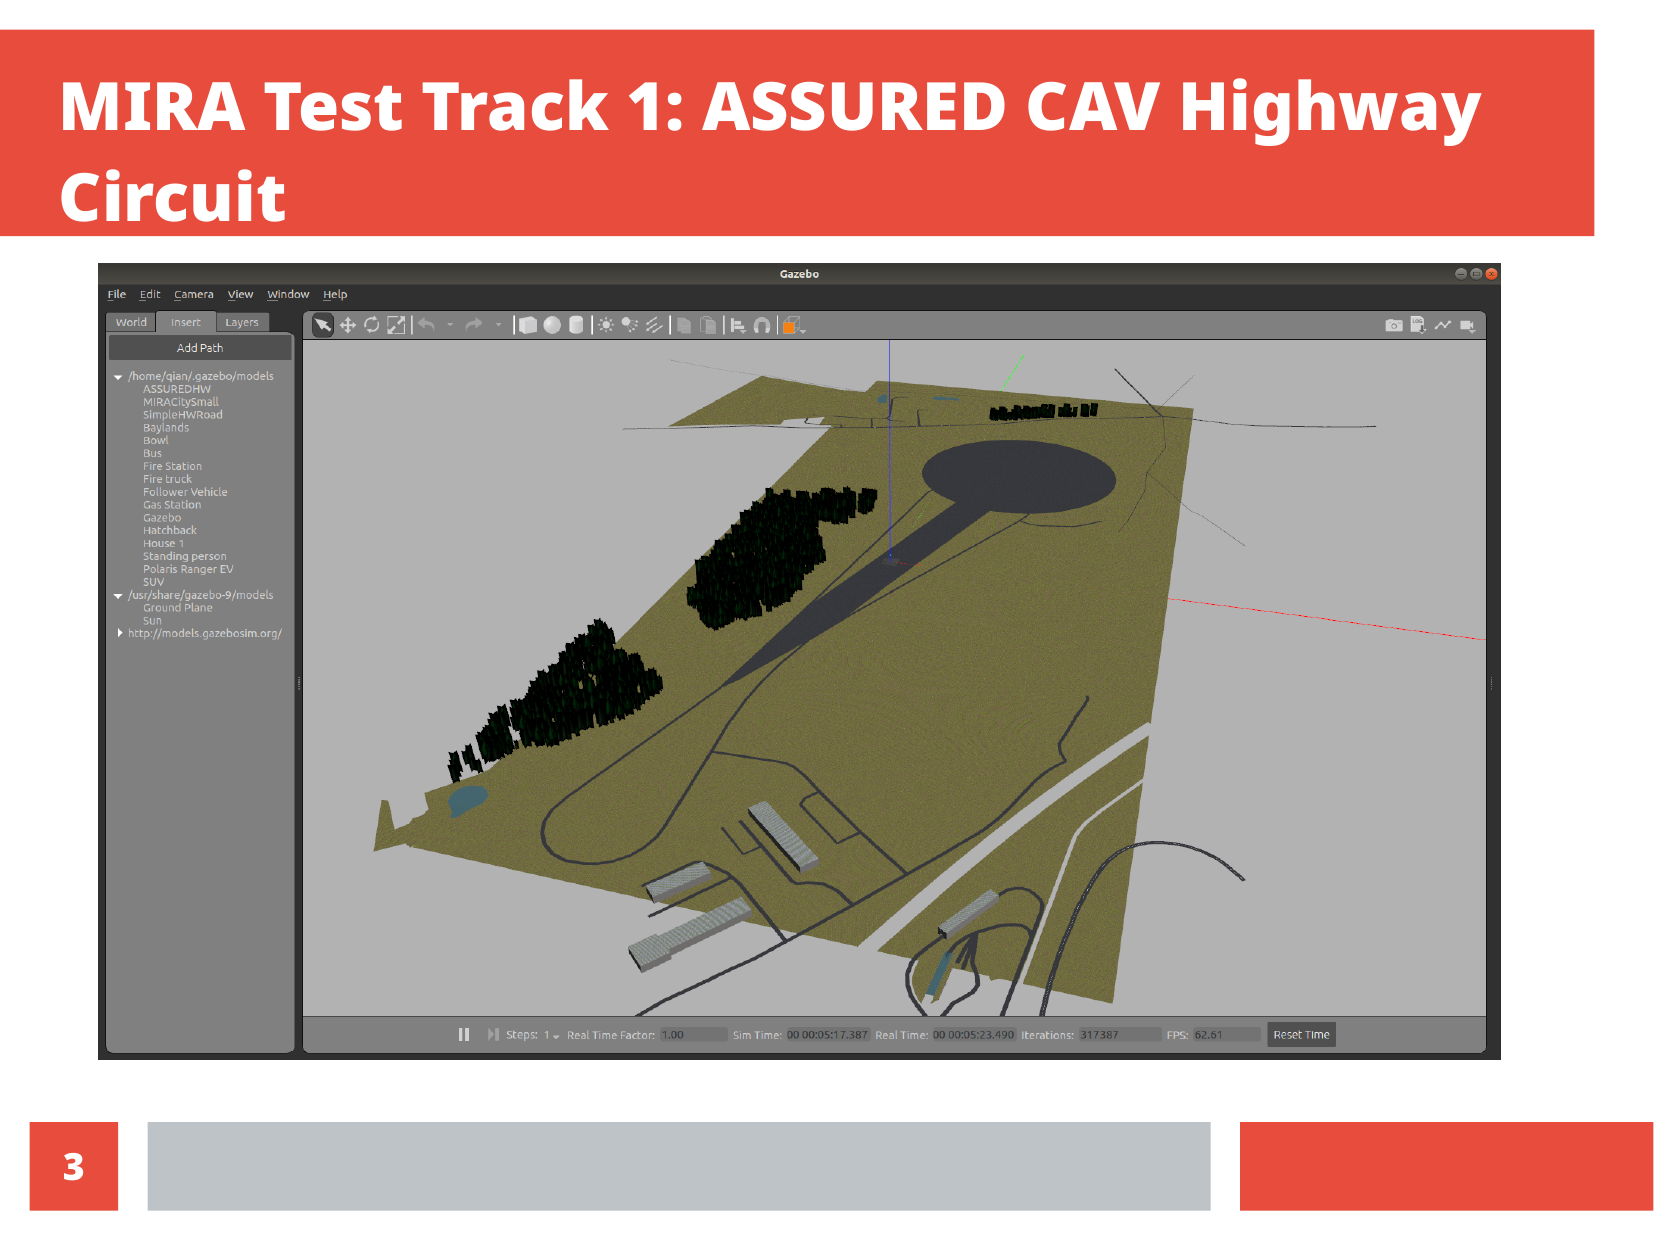

# MIRA Test Track 1: ASSURED CAV Highway Circuit
3